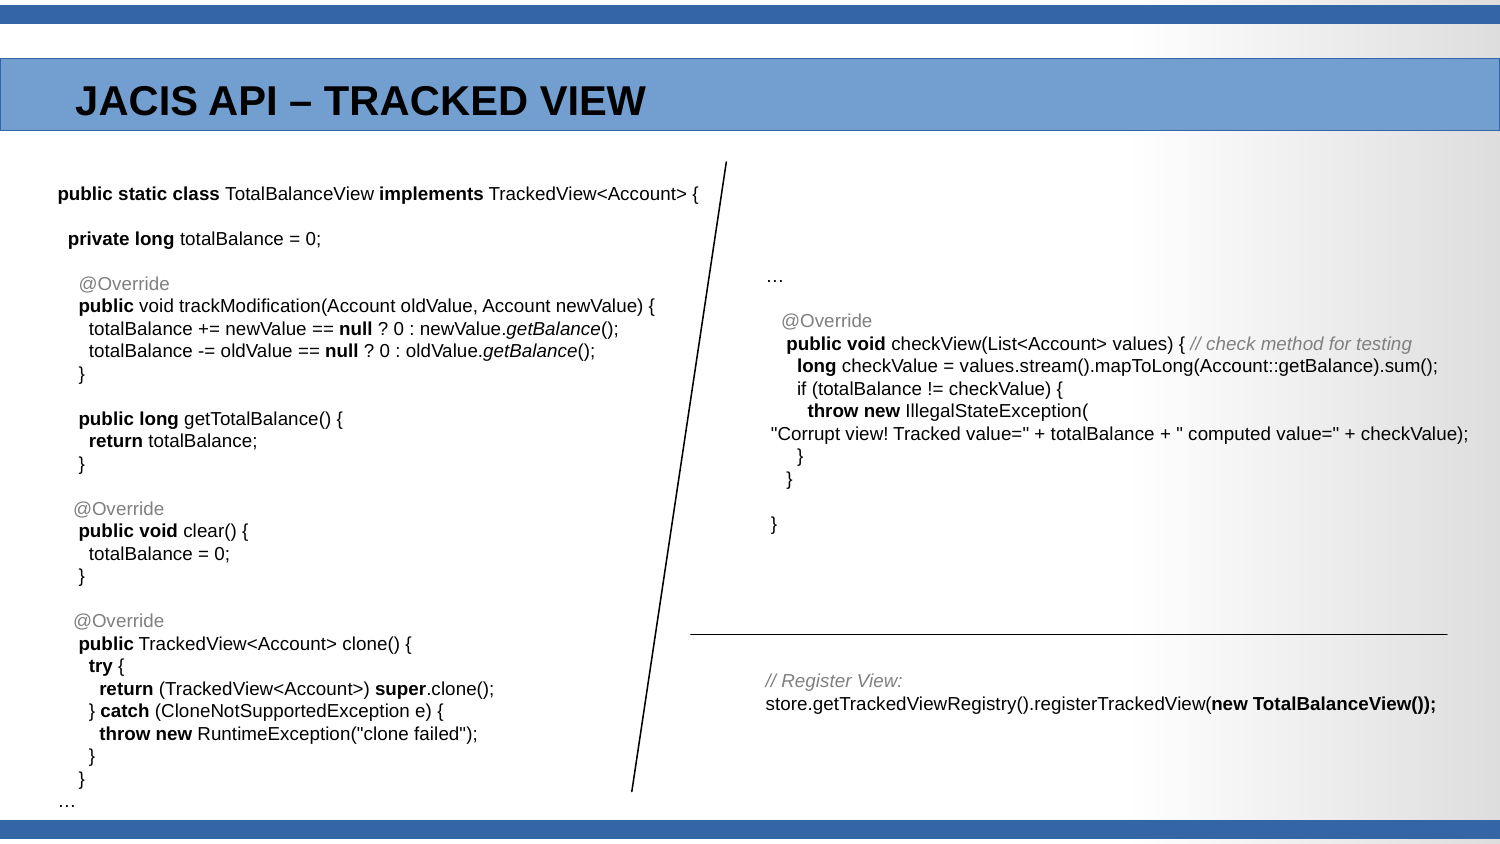

# JACIS API – tracked view
public static class TotalBalanceView implements TrackedView<Account> {
 private long totalBalance = 0;
 @Override
 public void trackModification(Account oldValue, Account newValue) {
 totalBalance += newValue == null ? 0 : newValue.getBalance();
 totalBalance -= oldValue == null ? 0 : oldValue.getBalance();
 }
 public long getTotalBalance() {
 return totalBalance;
 }
 @Override
 public void clear() {
 totalBalance = 0;
 }
 @Override
 public TrackedView<Account> clone() {
 try {
 return (TrackedView<Account>) super.clone();
 } catch (CloneNotSupportedException e) {
 throw new RuntimeException("clone failed");
 }
 }
…
…
 @Override
 public void checkView(List<Account> values) { // check method for testing
 long checkValue = values.stream().mapToLong(Account::getBalance).sum();
 if (totalBalance != checkValue) {
 throw new IllegalStateException(
 "Corrupt view! Tracked value=" + totalBalance + " computed value=" + checkValue);
 }
 }
 }
// Register View:
store.getTrackedViewRegistry().registerTrackedView(new TotalBalanceView());